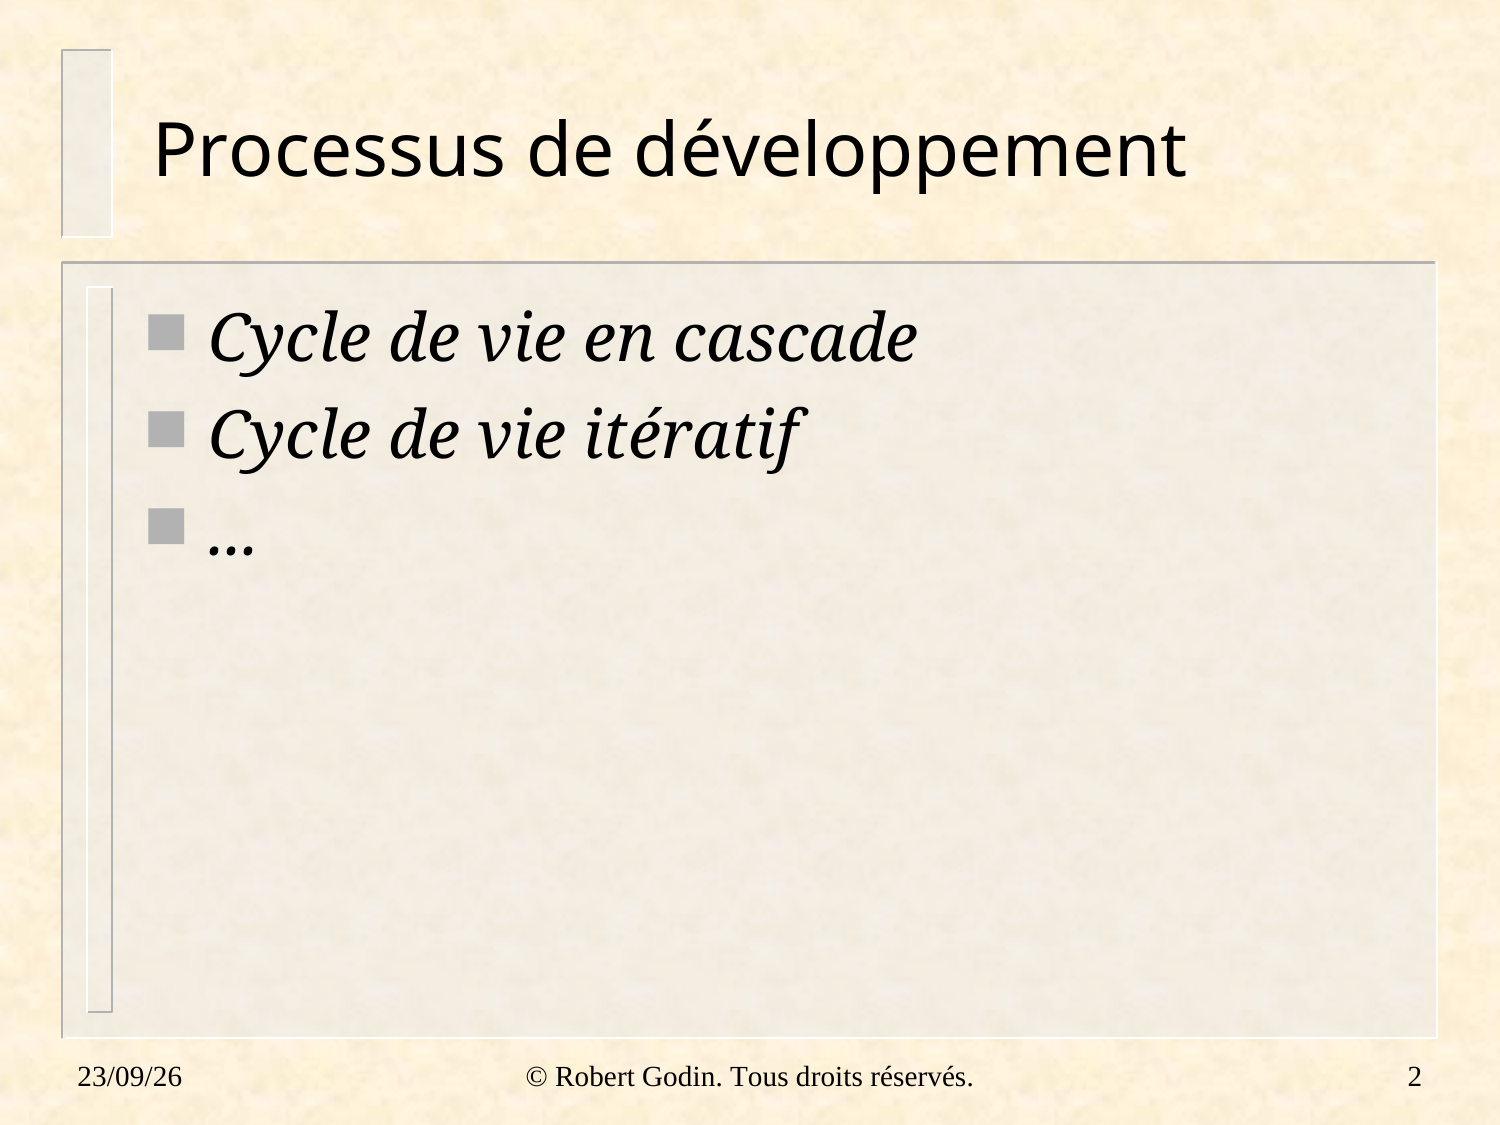

# Processus de développement
Cycle de vie en cascade
Cycle de vie itératif
...
© Robert Godin. Tous droits réservés.